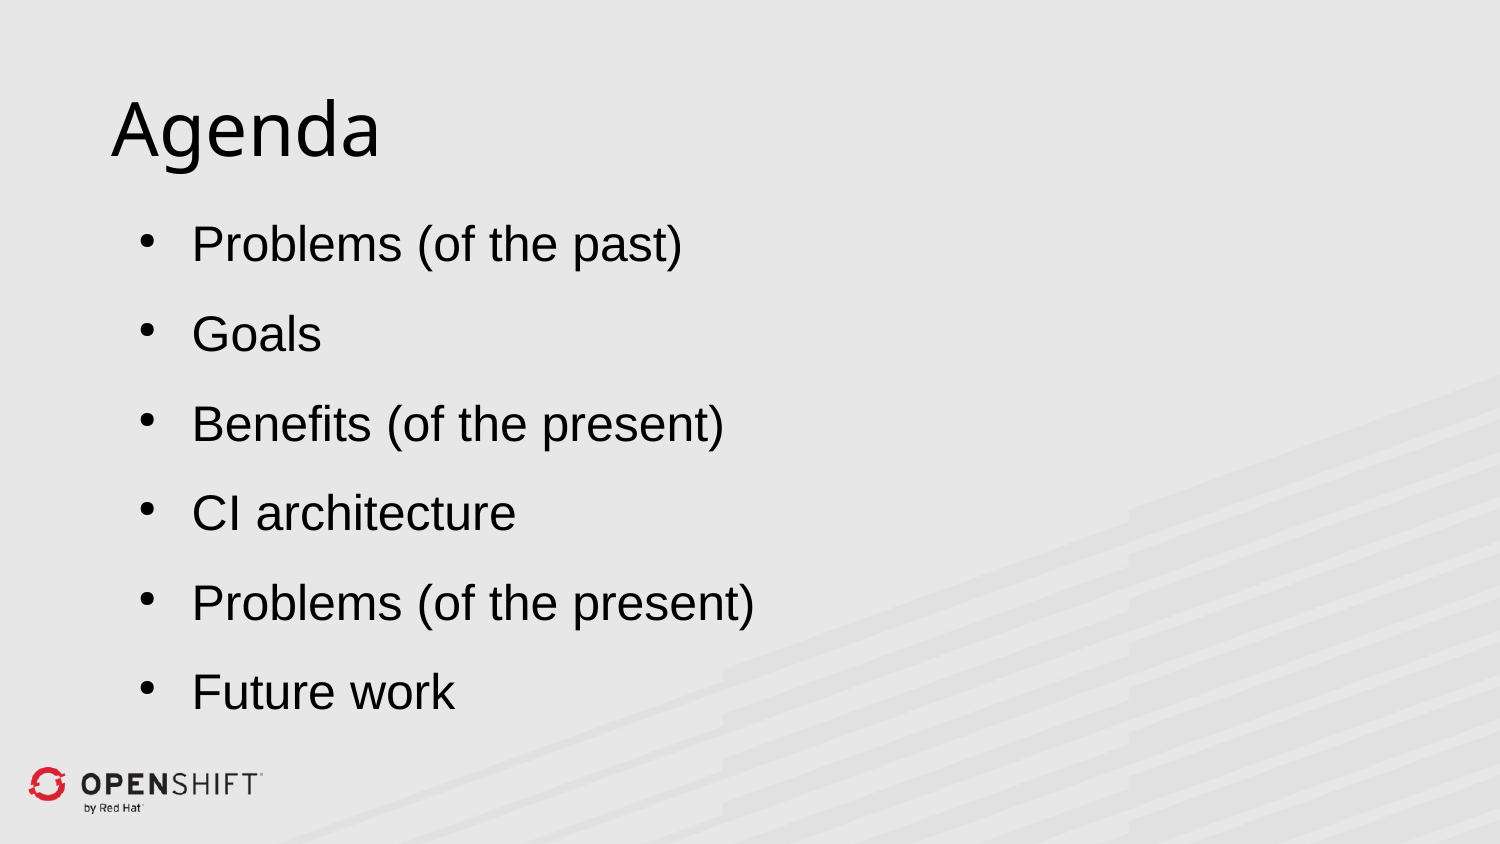

Agenda
# Problems (of the past)
Goals
Benefits (of the present)
CI architecture
Problems (of the present)
Future work